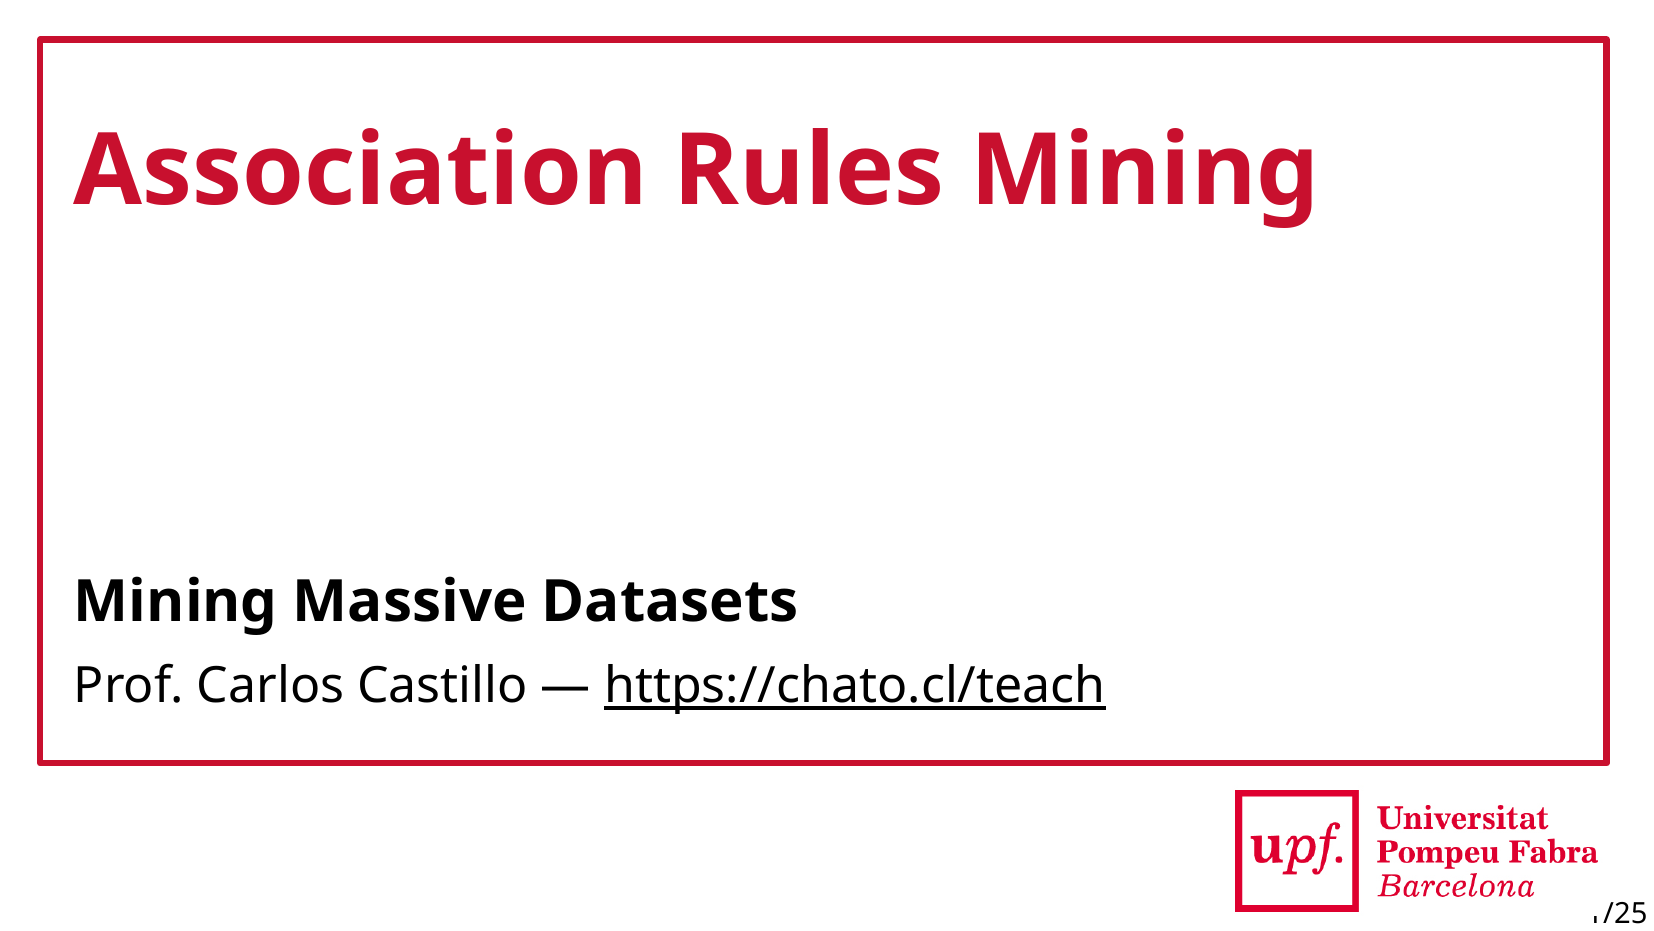

Association Rules Mining
Mining Massive Datasets
Prof. Carlos Castillo — https://chato.cl/teach
1